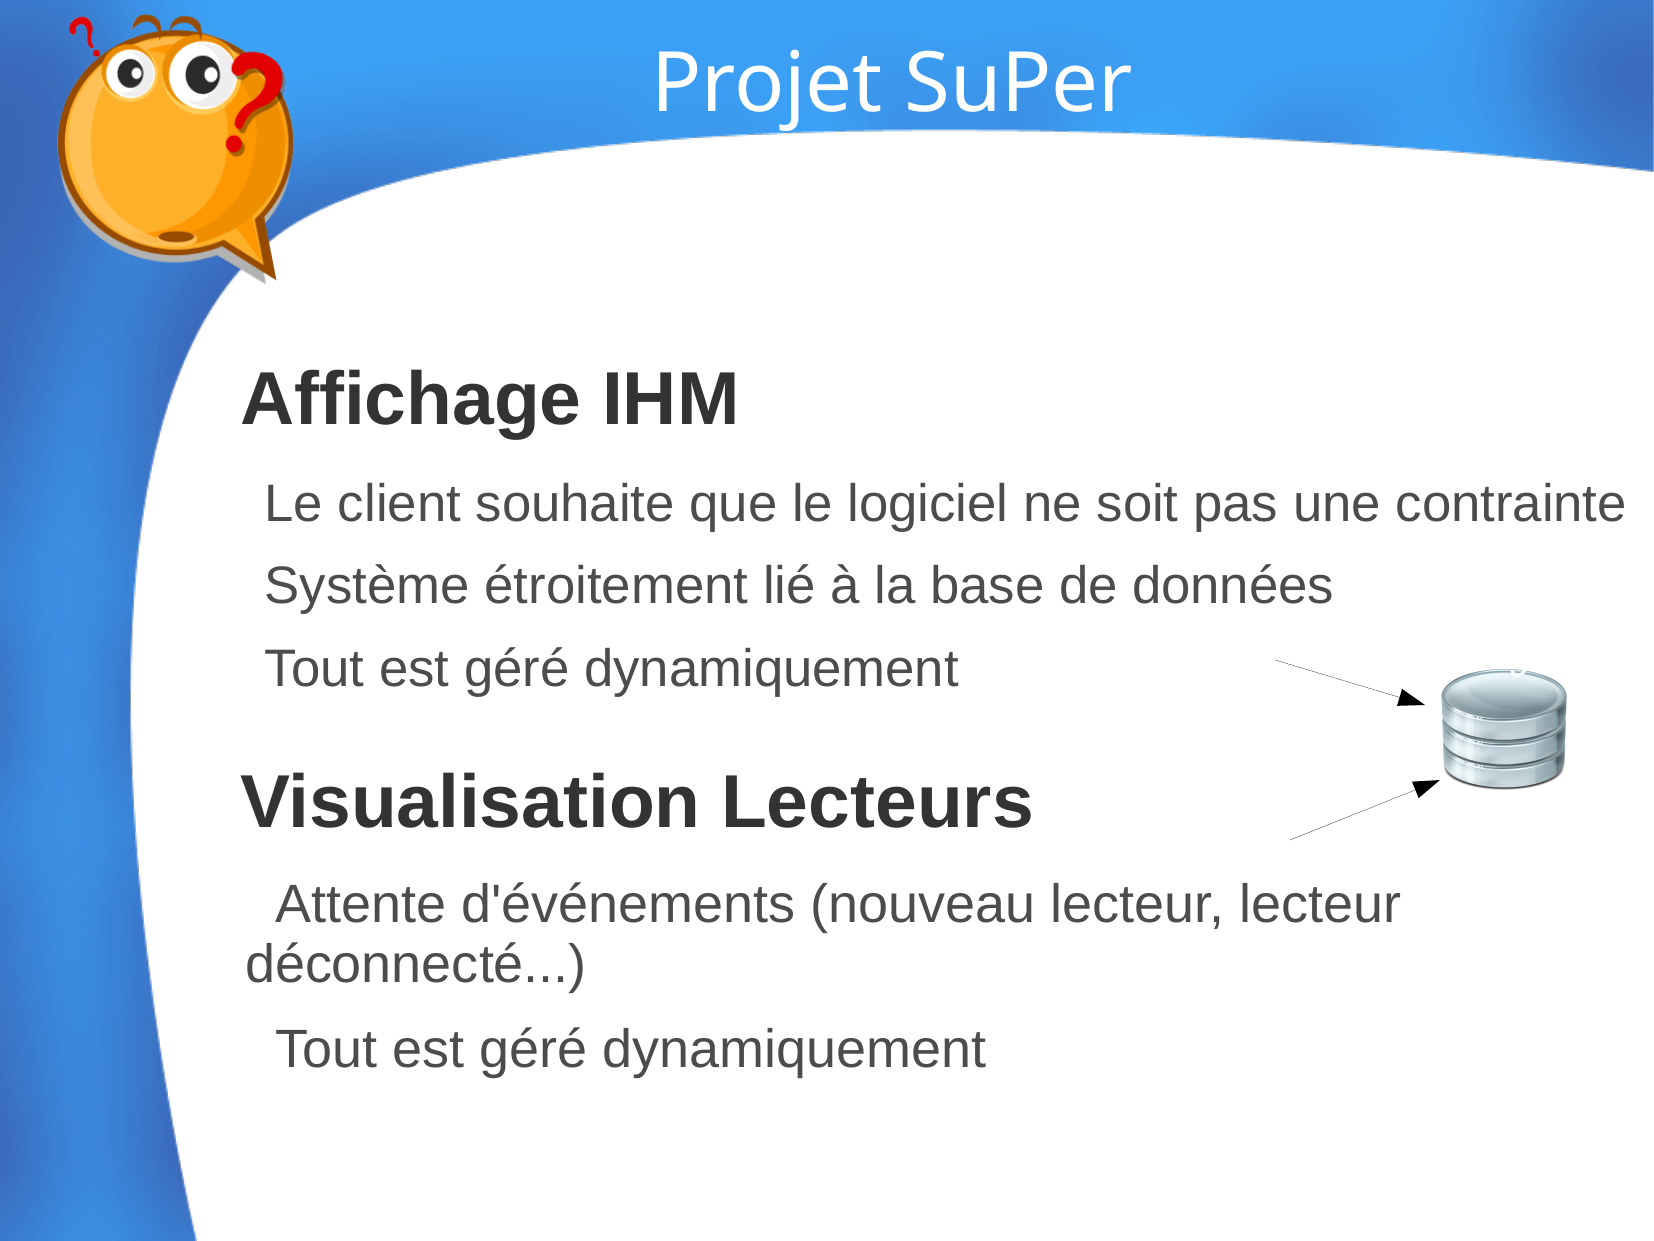

# Projet SuPer
Itération une
Affichage IHM
 Le client souhaite que le logiciel ne soit pas une contrainte
 Système étroitement lié à la base de données
 Tout est géré dynamiquement
Sauvegarde
Visualisation Lecteurs
 Attente d'événements (nouveau lecteur, lecteur déconnecté...)
 Tout est géré dynamiquement
N. SCHERER - SuPer - Itération 1
4